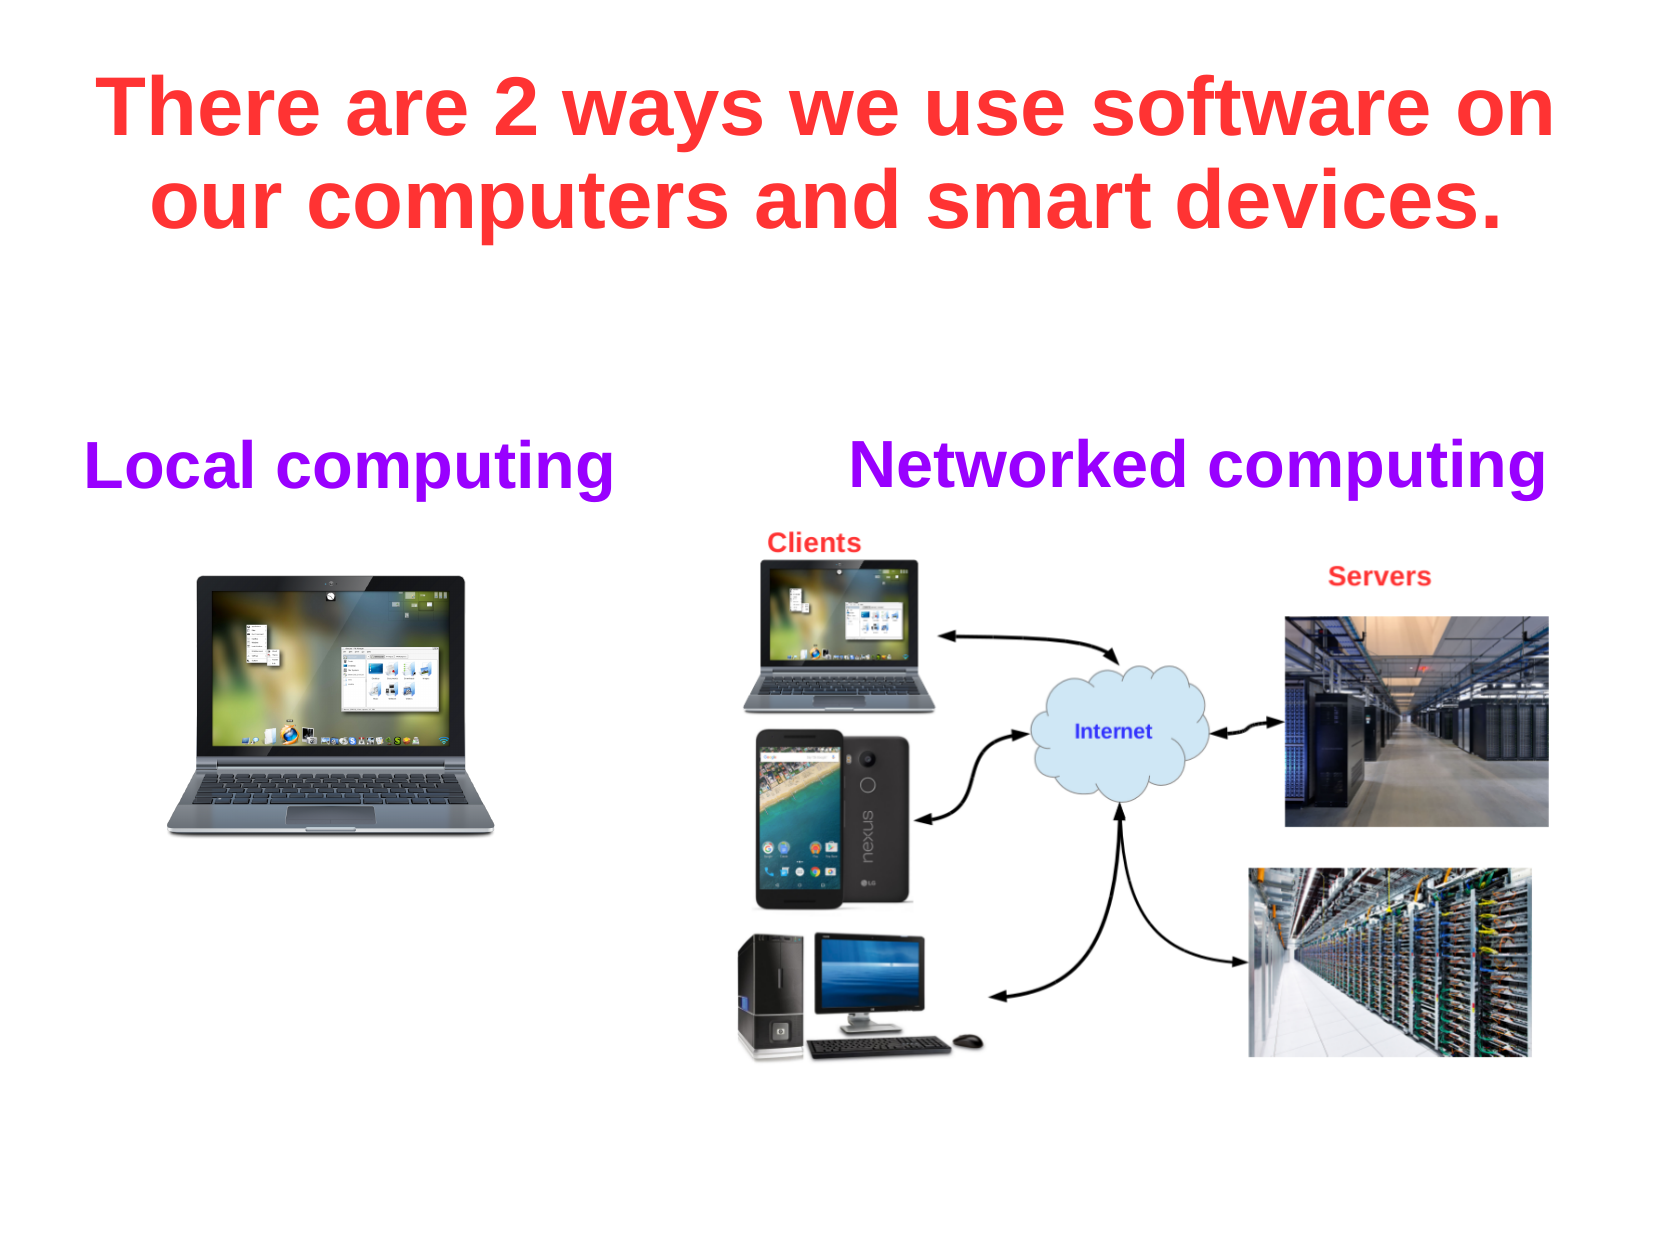

# There are 2 ways we use software on our computers and smart devices.
Networked computing
Local computing